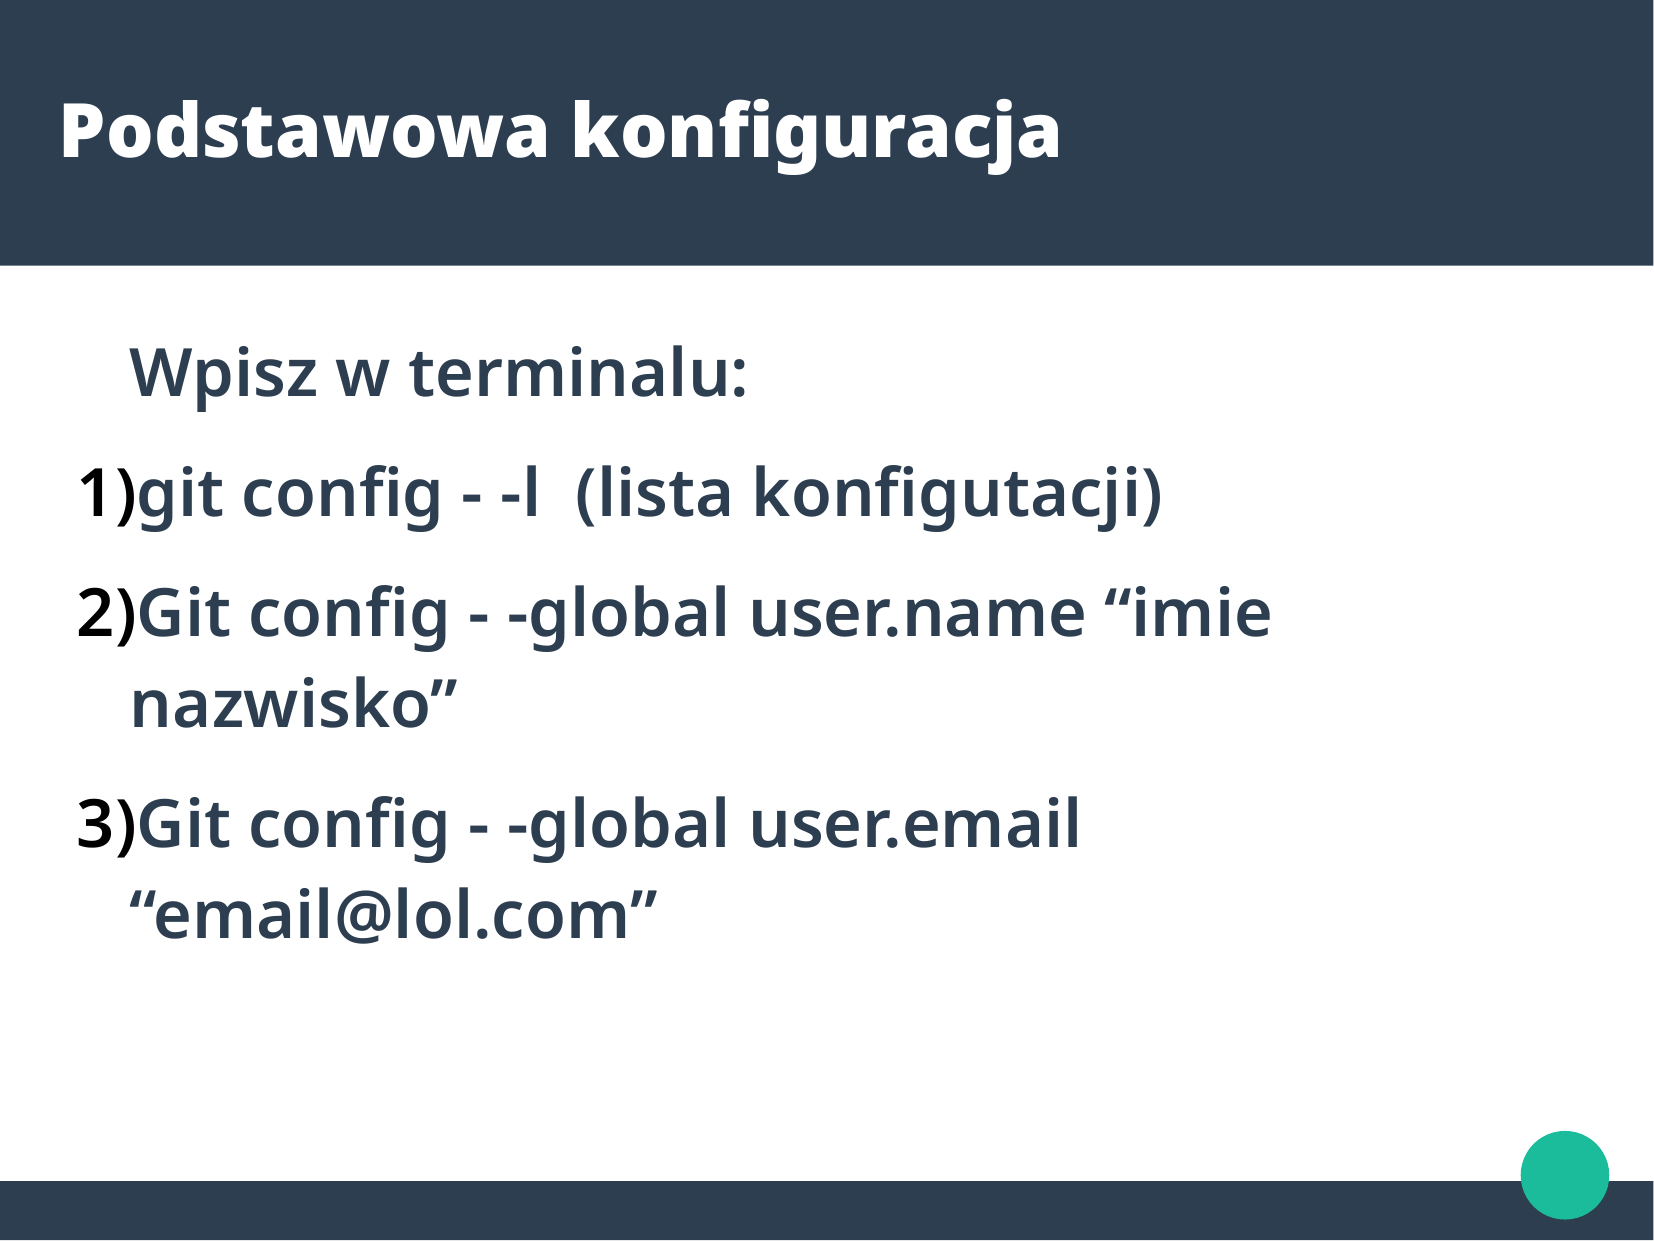

# Podstawowa konfiguracja
Wpisz w terminalu:
git config - -l (lista konfigutacji)
Git config - -global user.name “imie nazwisko”
Git config - -global user.email “email@lol.com”